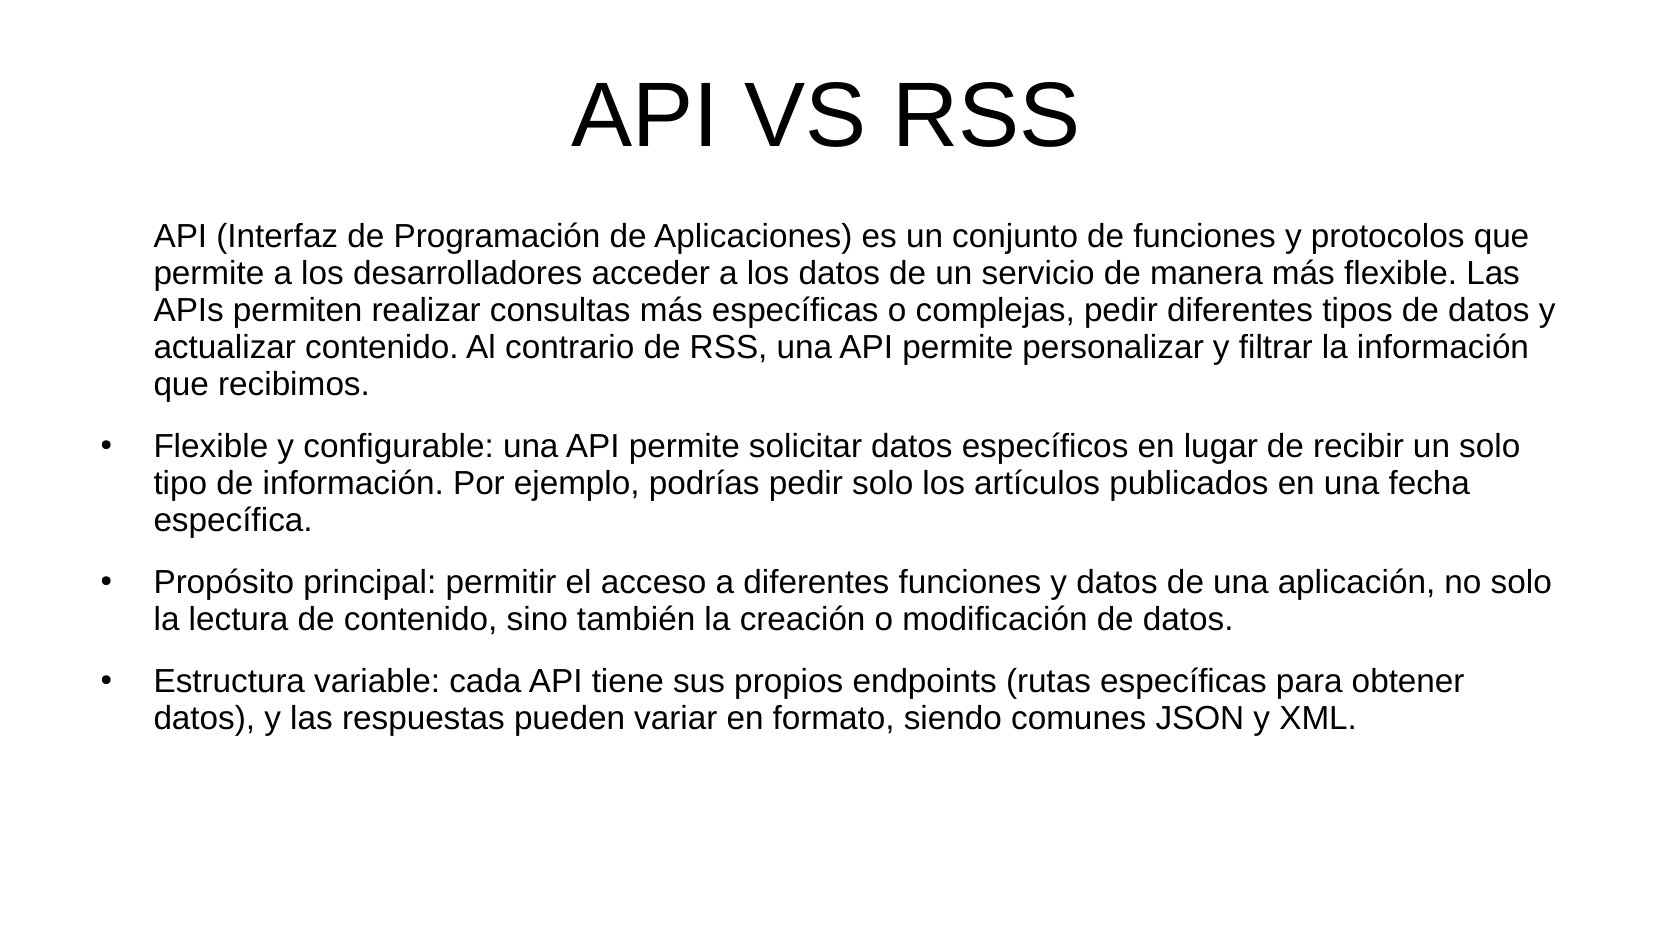

# API VS RSS
API (Interfaz de Programación de Aplicaciones) es un conjunto de funciones y protocolos que permite a los desarrolladores acceder a los datos de un servicio de manera más flexible. Las APIs permiten realizar consultas más específicas o complejas, pedir diferentes tipos de datos y actualizar contenido. Al contrario de RSS, una API permite personalizar y filtrar la información que recibimos.
Flexible y configurable: una API permite solicitar datos específicos en lugar de recibir un solo tipo de información. Por ejemplo, podrías pedir solo los artículos publicados en una fecha específica.
Propósito principal: permitir el acceso a diferentes funciones y datos de una aplicación, no solo la lectura de contenido, sino también la creación o modificación de datos.
Estructura variable: cada API tiene sus propios endpoints (rutas específicas para obtener datos), y las respuestas pueden variar en formato, siendo comunes JSON y XML.